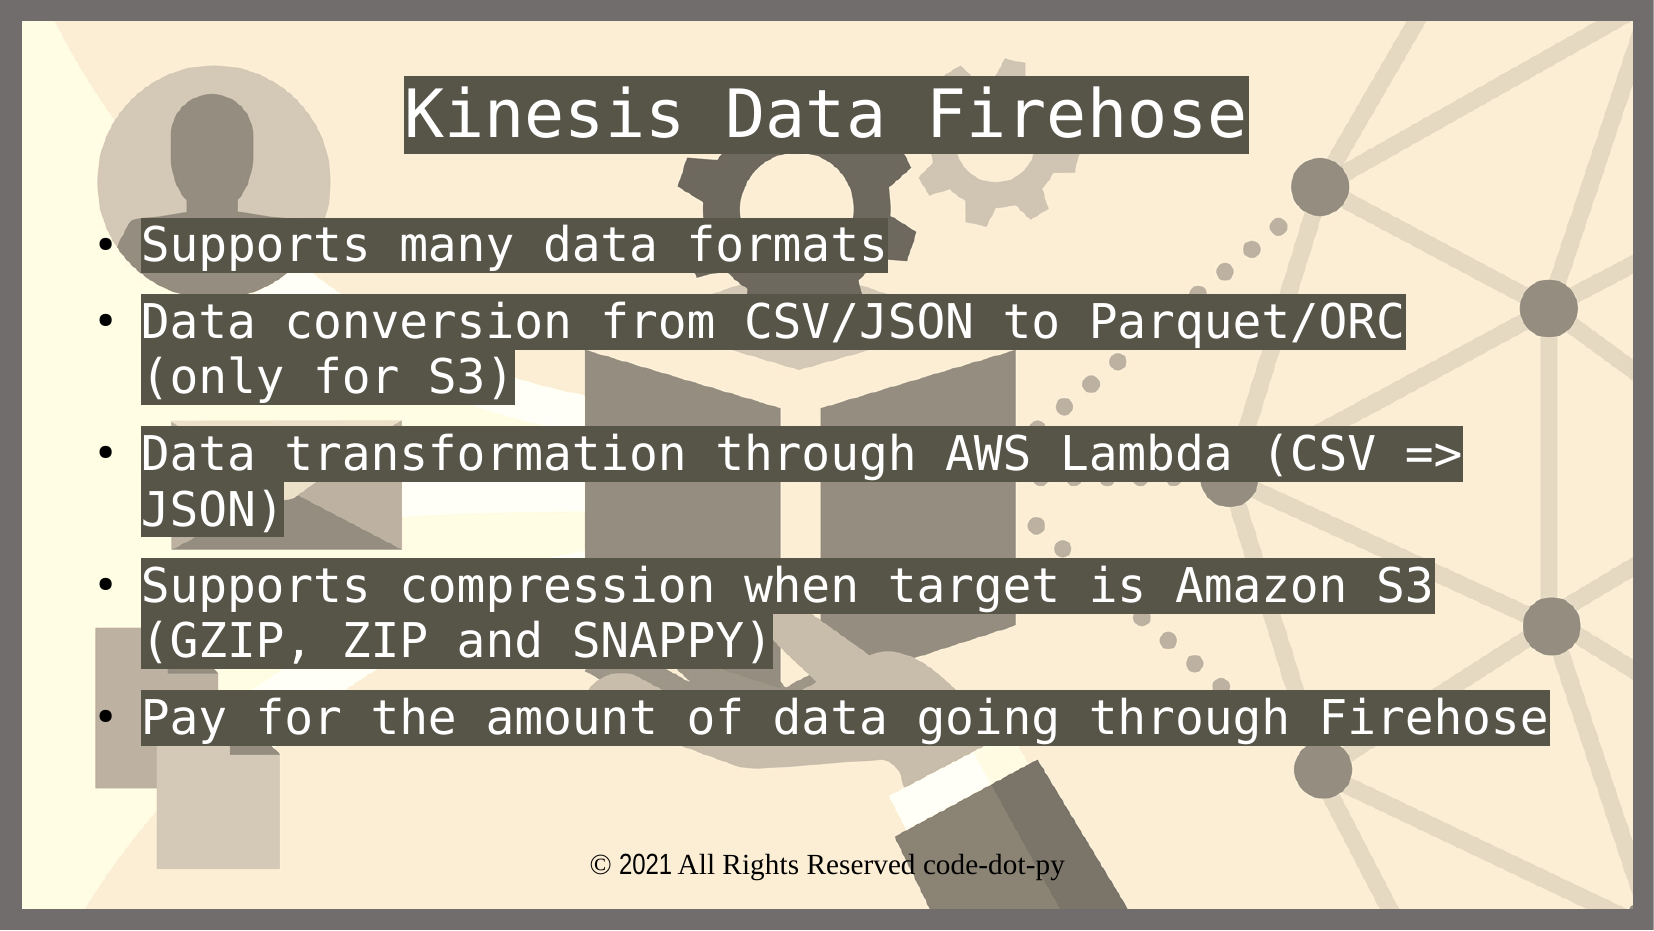

# Kinesis Data Firehose
Supports many data formats
Data conversion from CSV/JSON to Parquet/ORC (only for S3)
Data transformation through AWS Lambda (CSV => JSON)
Supports compression when target is Amazon S3 (GZIP, ZIP and SNAPPY)
Pay for the amount of data going through Firehose